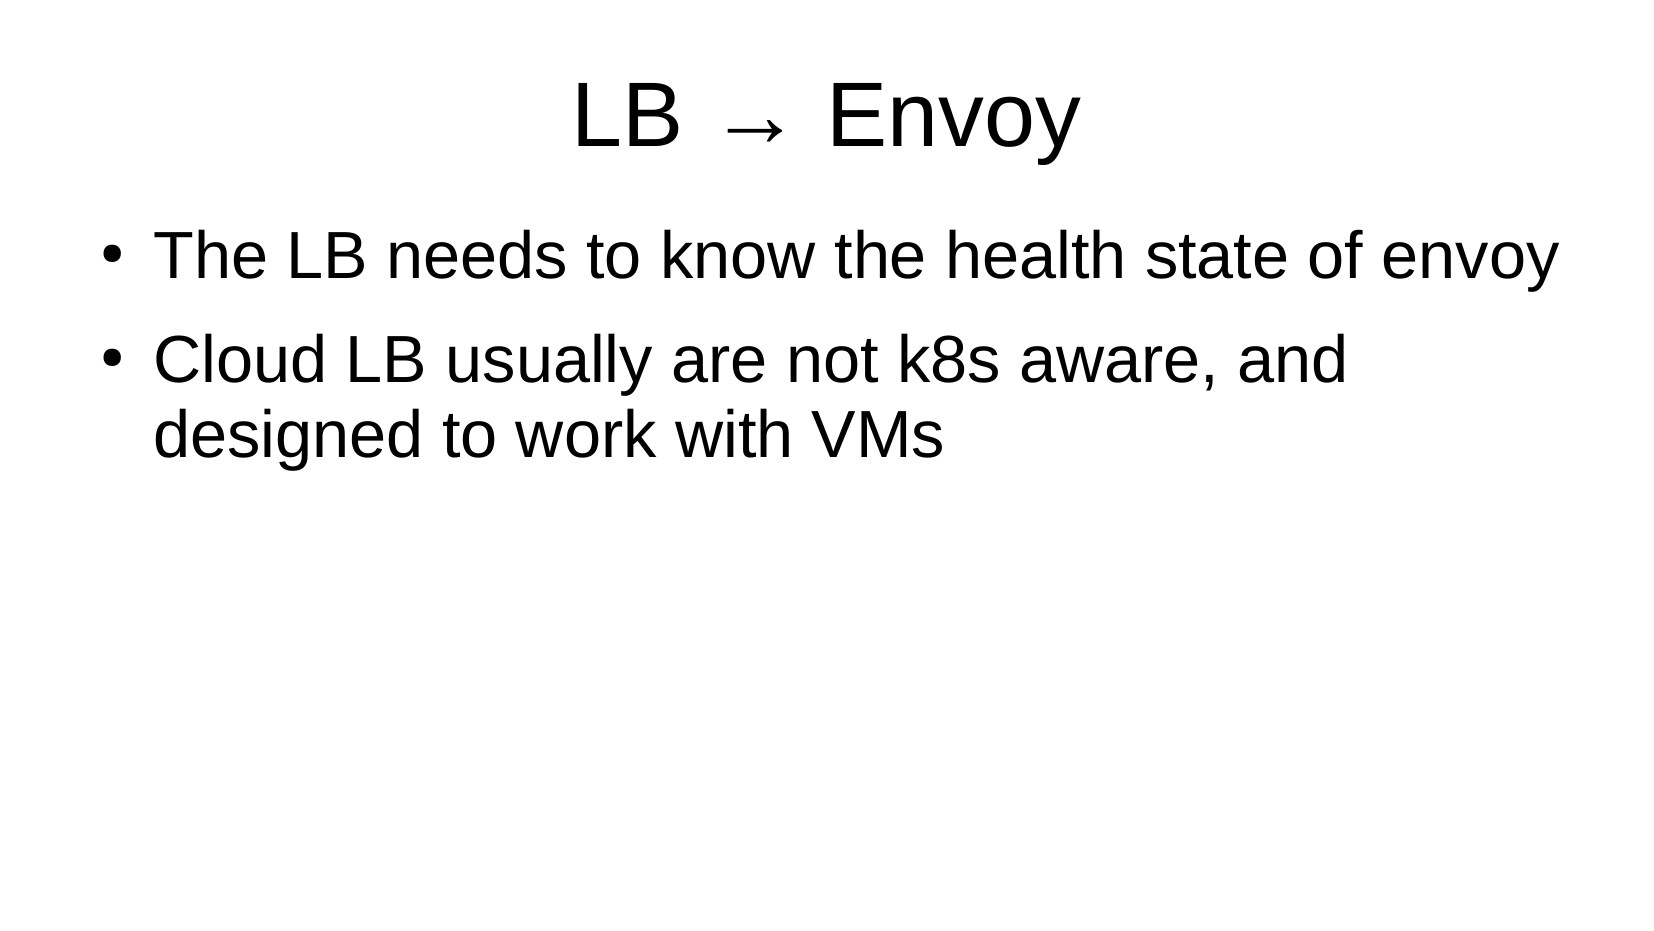

# LB → Envoy
The LB needs to know the health state of envoy
Cloud LB usually are not k8s aware, and designed to work with VMs